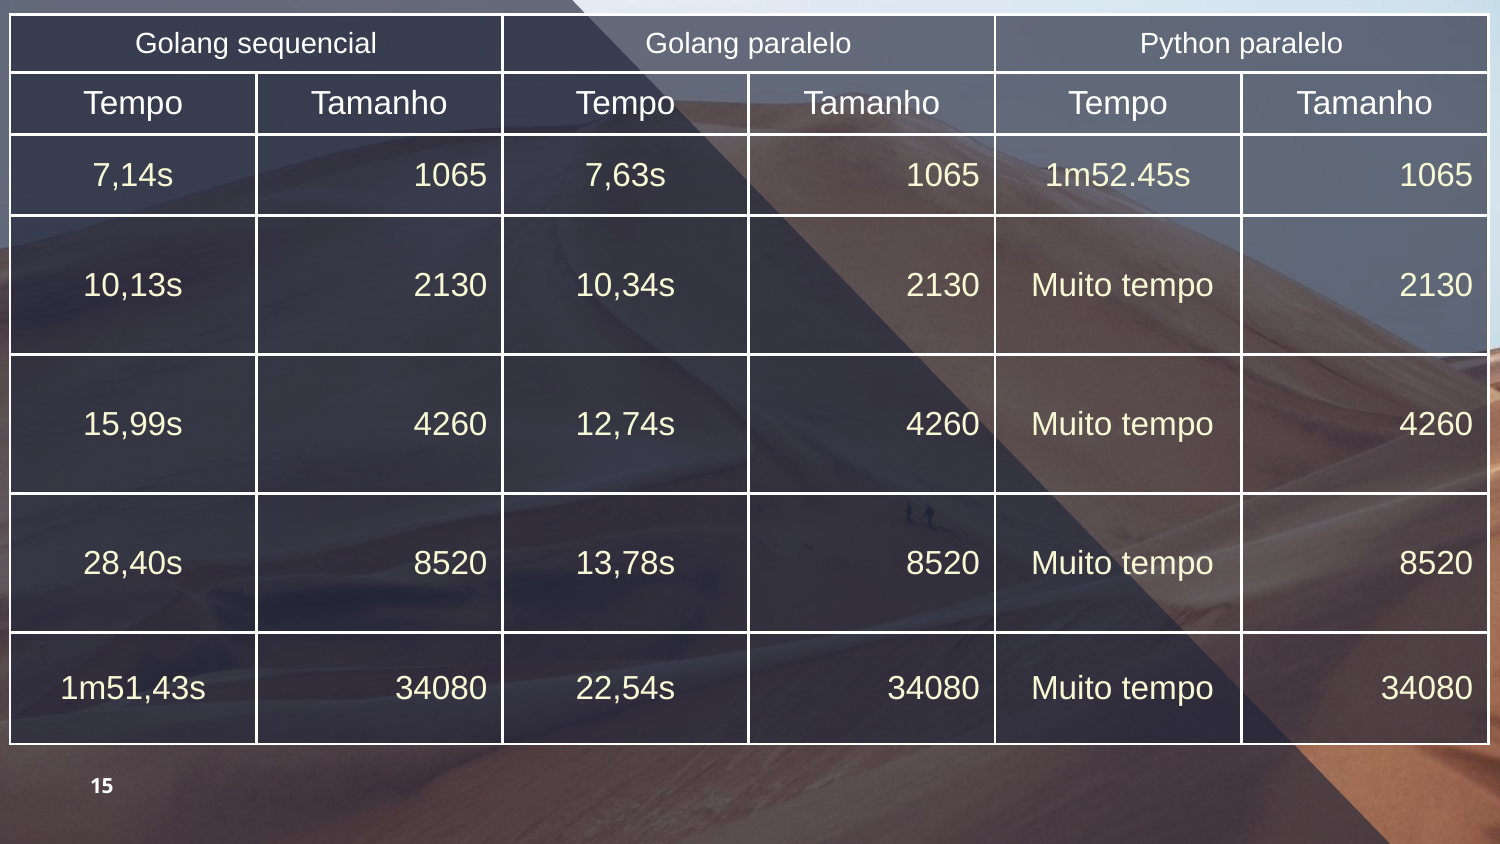

| Golang sequencial | | Golang paralelo | | Python paralelo | |
| --- | --- | --- | --- | --- | --- |
| Tempo | Tamanho | Tempo | Tamanho | Tempo | Tamanho |
| 7,14s | 1065 | 7,63s | 1065 | 1m52.45s | 1065 |
| 10,13s | 2130 | 10,34s | 2130 | Muito tempo | 2130 |
| 15,99s | 4260 | 12,74s | 4260 | Muito tempo | 4260 |
| 28,40s | 8520 | 13,78s | 8520 | Muito tempo | 8520 |
| 1m51,43s | 34080 | 22,54s | 34080 | Muito tempo | 34080 |